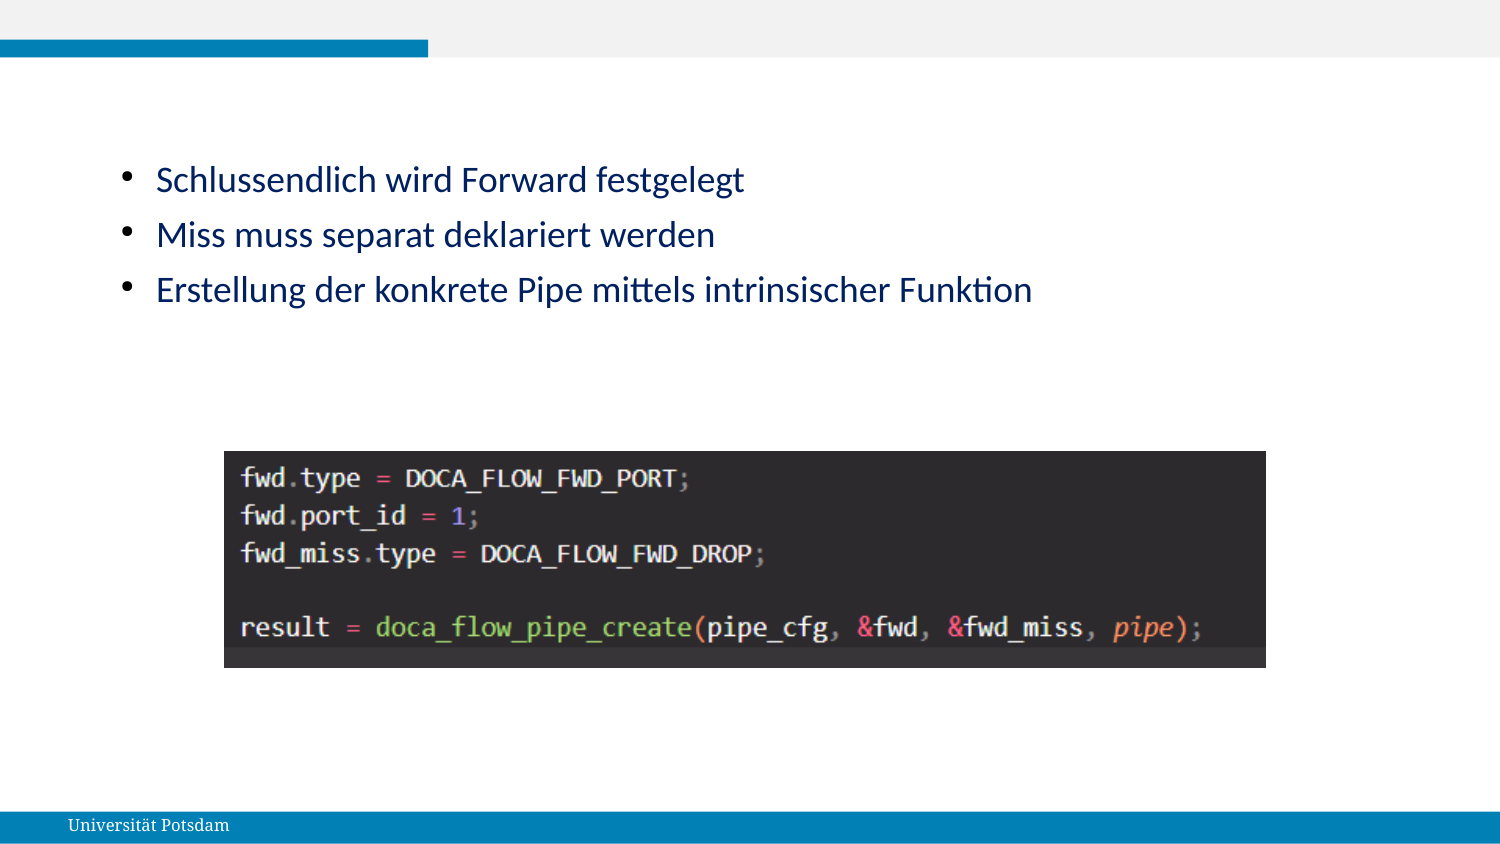

Schlussendlich wird Forward festgelegt
Miss muss separat deklariert werden
Erstellung der konkrete Pipe mittels intrinsischer Funktion